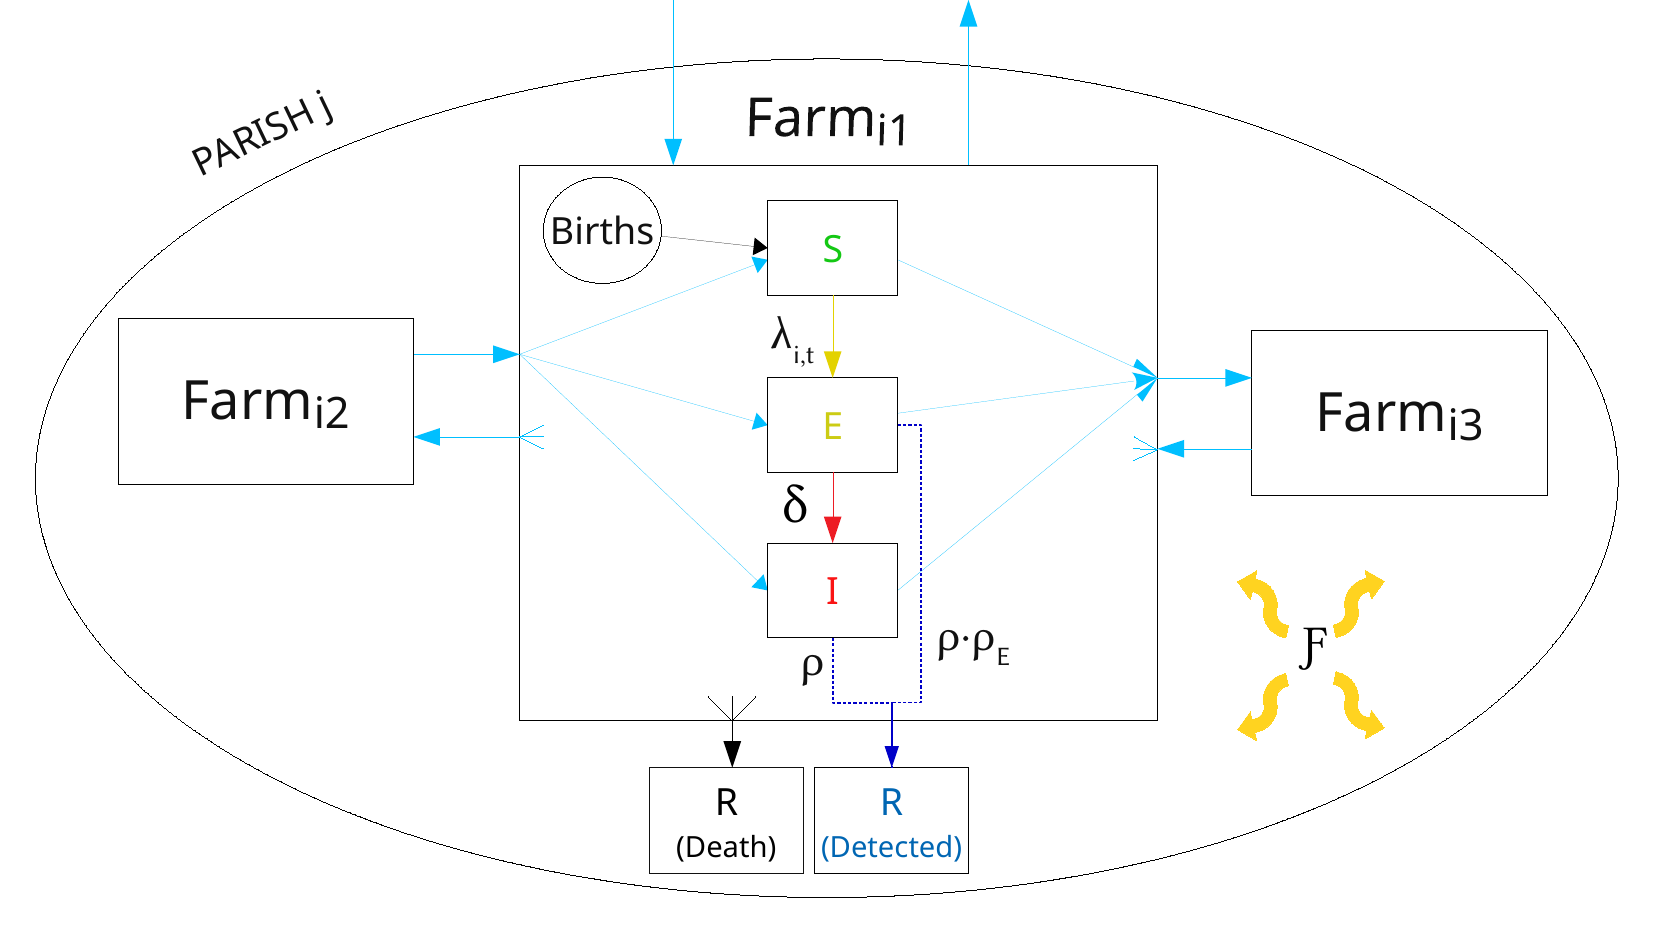

Farmi1
PARISH j
Births
S
λi,t
Farmi2
Farmi3
E
δ
I
ρ·ρE
Ƒ
ρ
R
(Death)
R
(Detected)